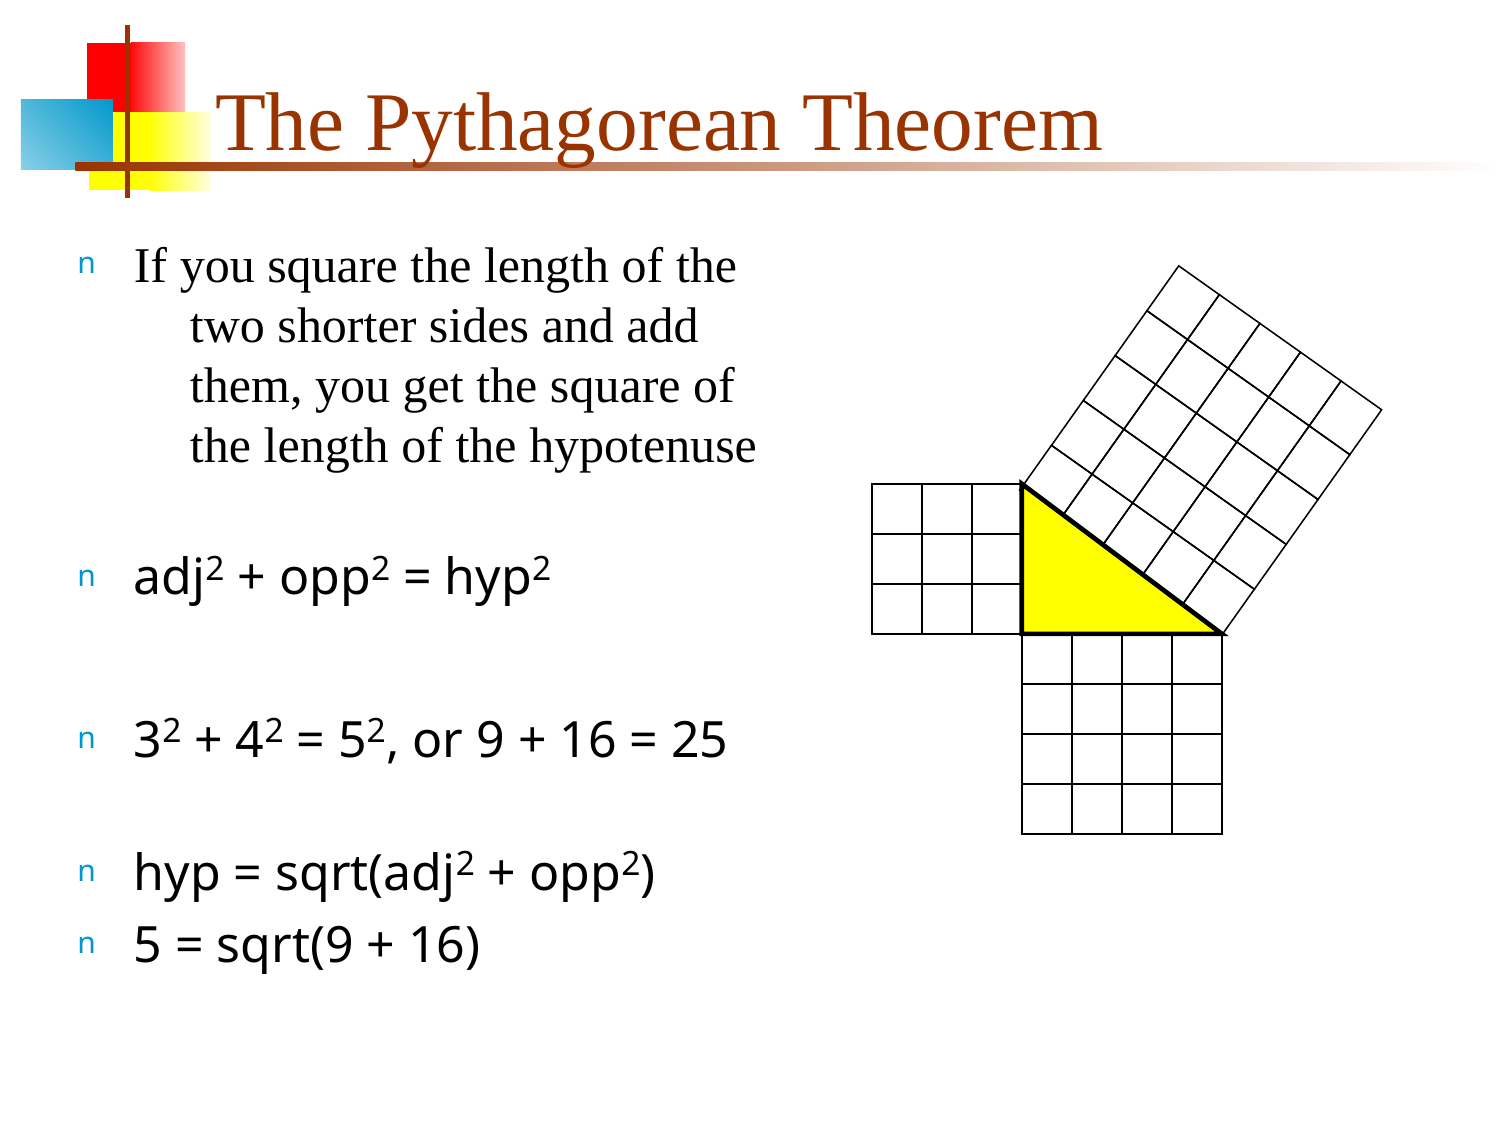

# The Pythagorean Theorem
If you square the length of the two shorter sides and add them, you get the square of the length of the hypotenuse
adj2 + opp2 = hyp2
32 + 42 = 52, or 9 + 16 = 25
hyp = sqrt(adj2 + opp2)
5 = sqrt(9 + 16)